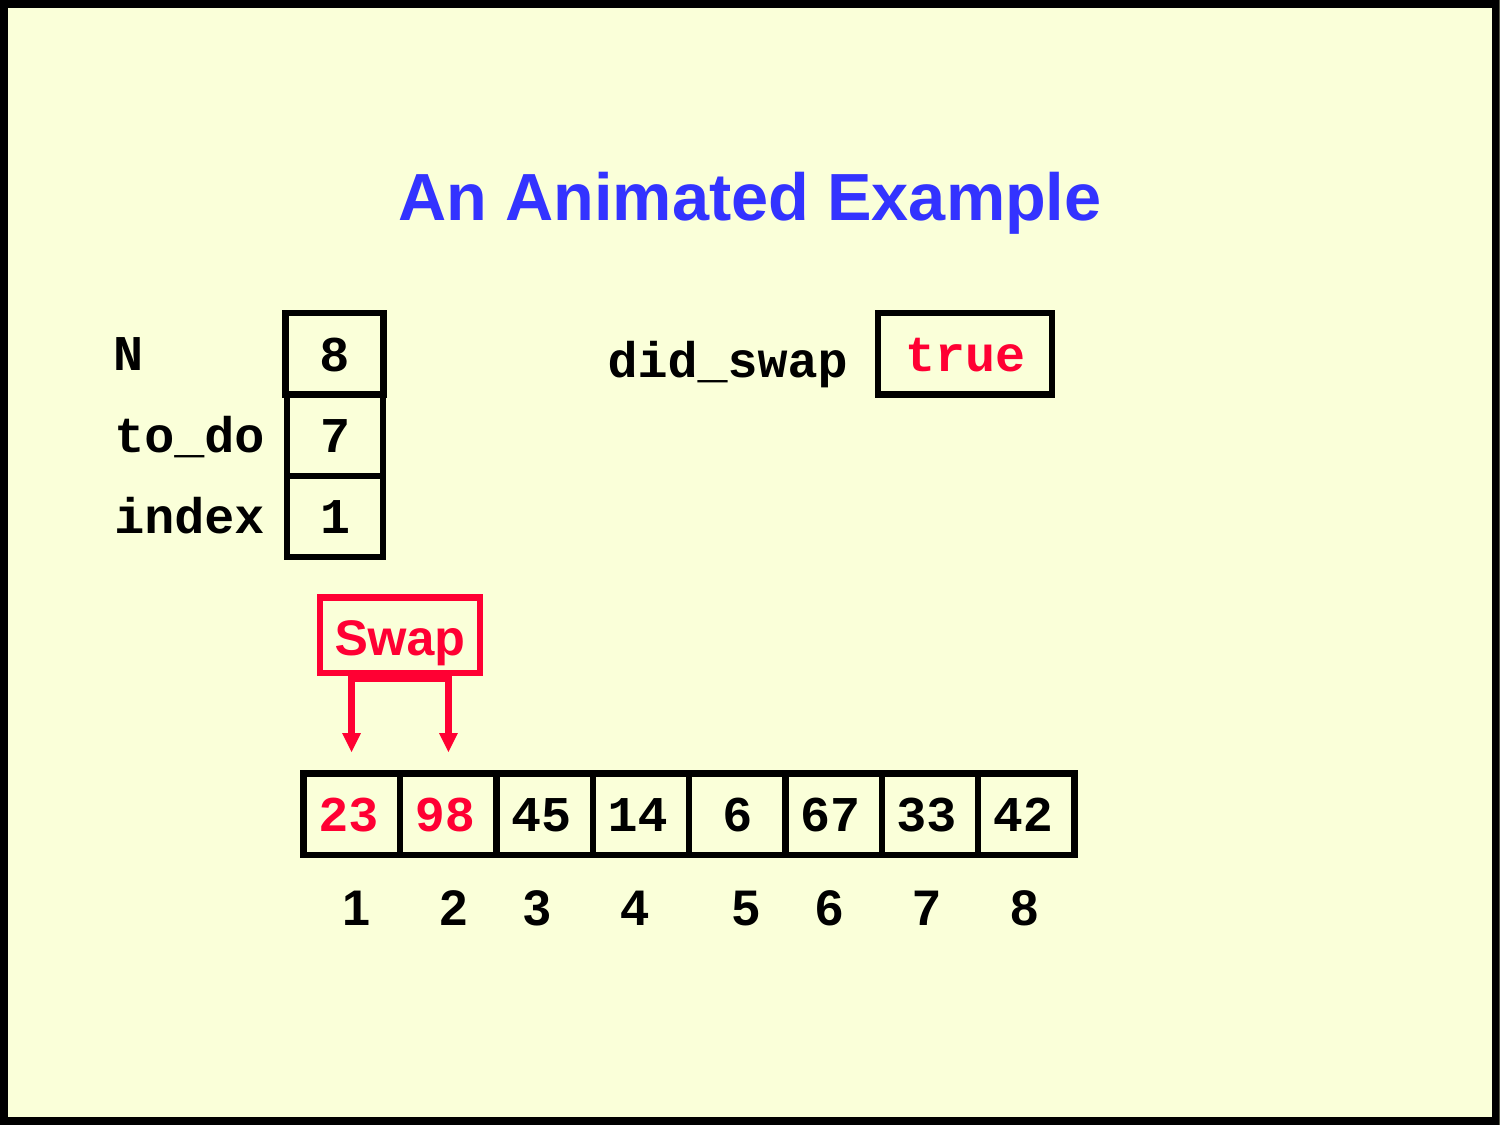

# An Animated Example
N
8
true
did_swap
to_do
7
index
1
Swap
23
98
45
14
6
67
33
42
1 2 3 4 5 6 7 8